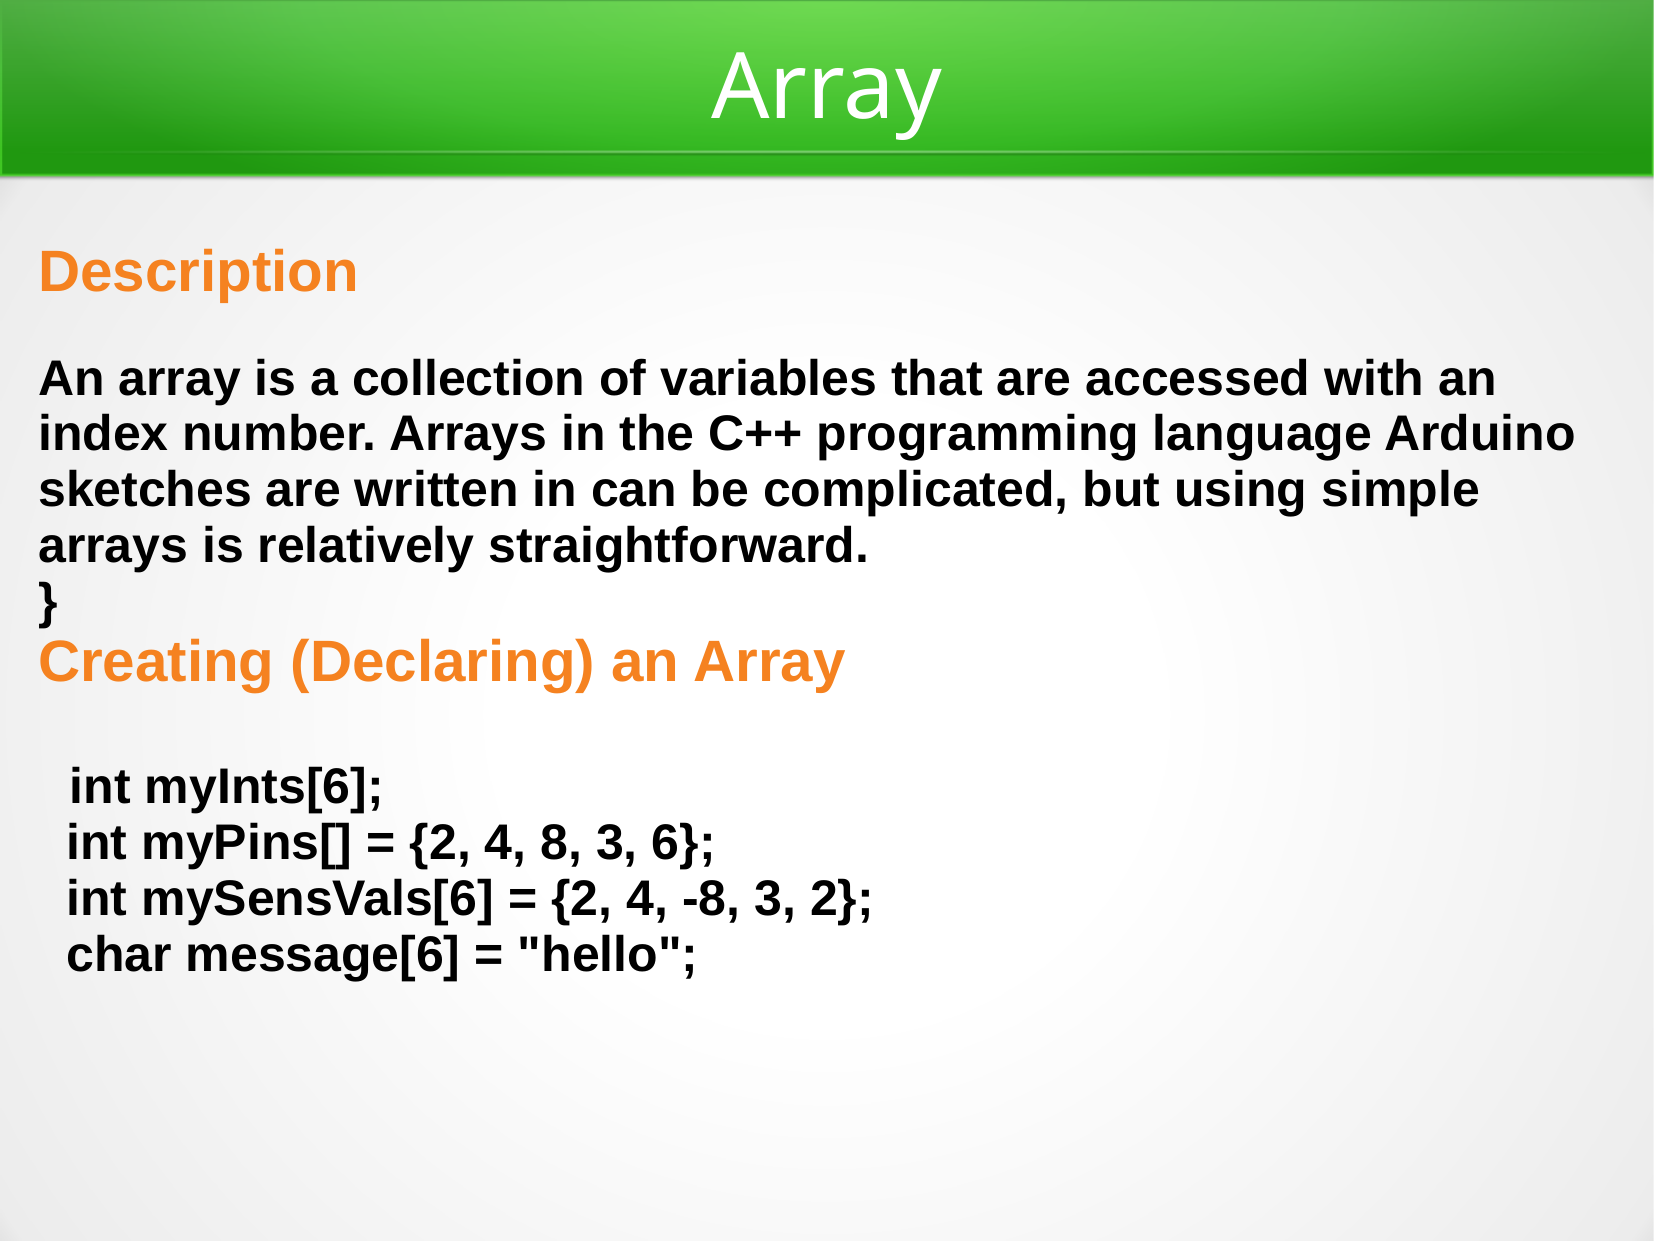

# Array
Description
An array is a collection of variables that are accessed with an index number. Arrays in the C++ programming language Arduino sketches are written in can be complicated, but using simple arrays is relatively straightforward.
}
Creating (Declaring) an Array
 int myInts[6];
 int myPins[] = {2, 4, 8, 3, 6};
 int mySensVals[6] = {2, 4, -8, 3, 2};
 char message[6] = "hello";